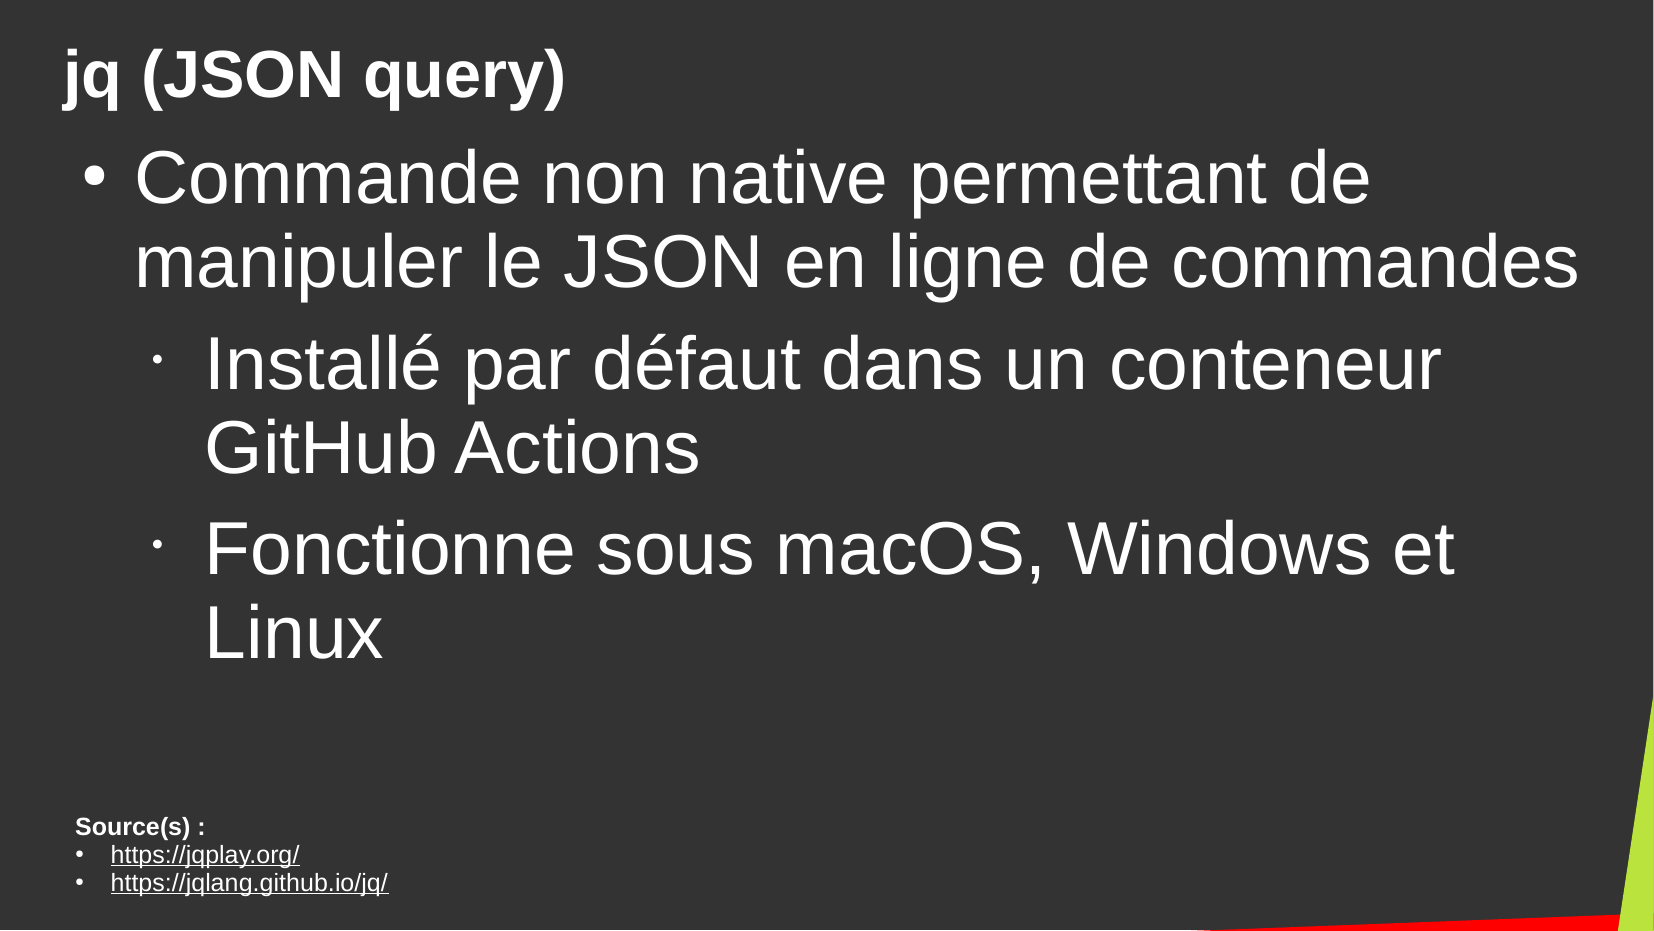

# jq (JSON query)
Commande non native permettant de manipuler le JSON en ligne de commandes
Installé par défaut dans un conteneur GitHub Actions
Fonctionne sous macOS, Windows et Linux
Source(s) :
https://jqplay.org/
https://jqlang.github.io/jq/